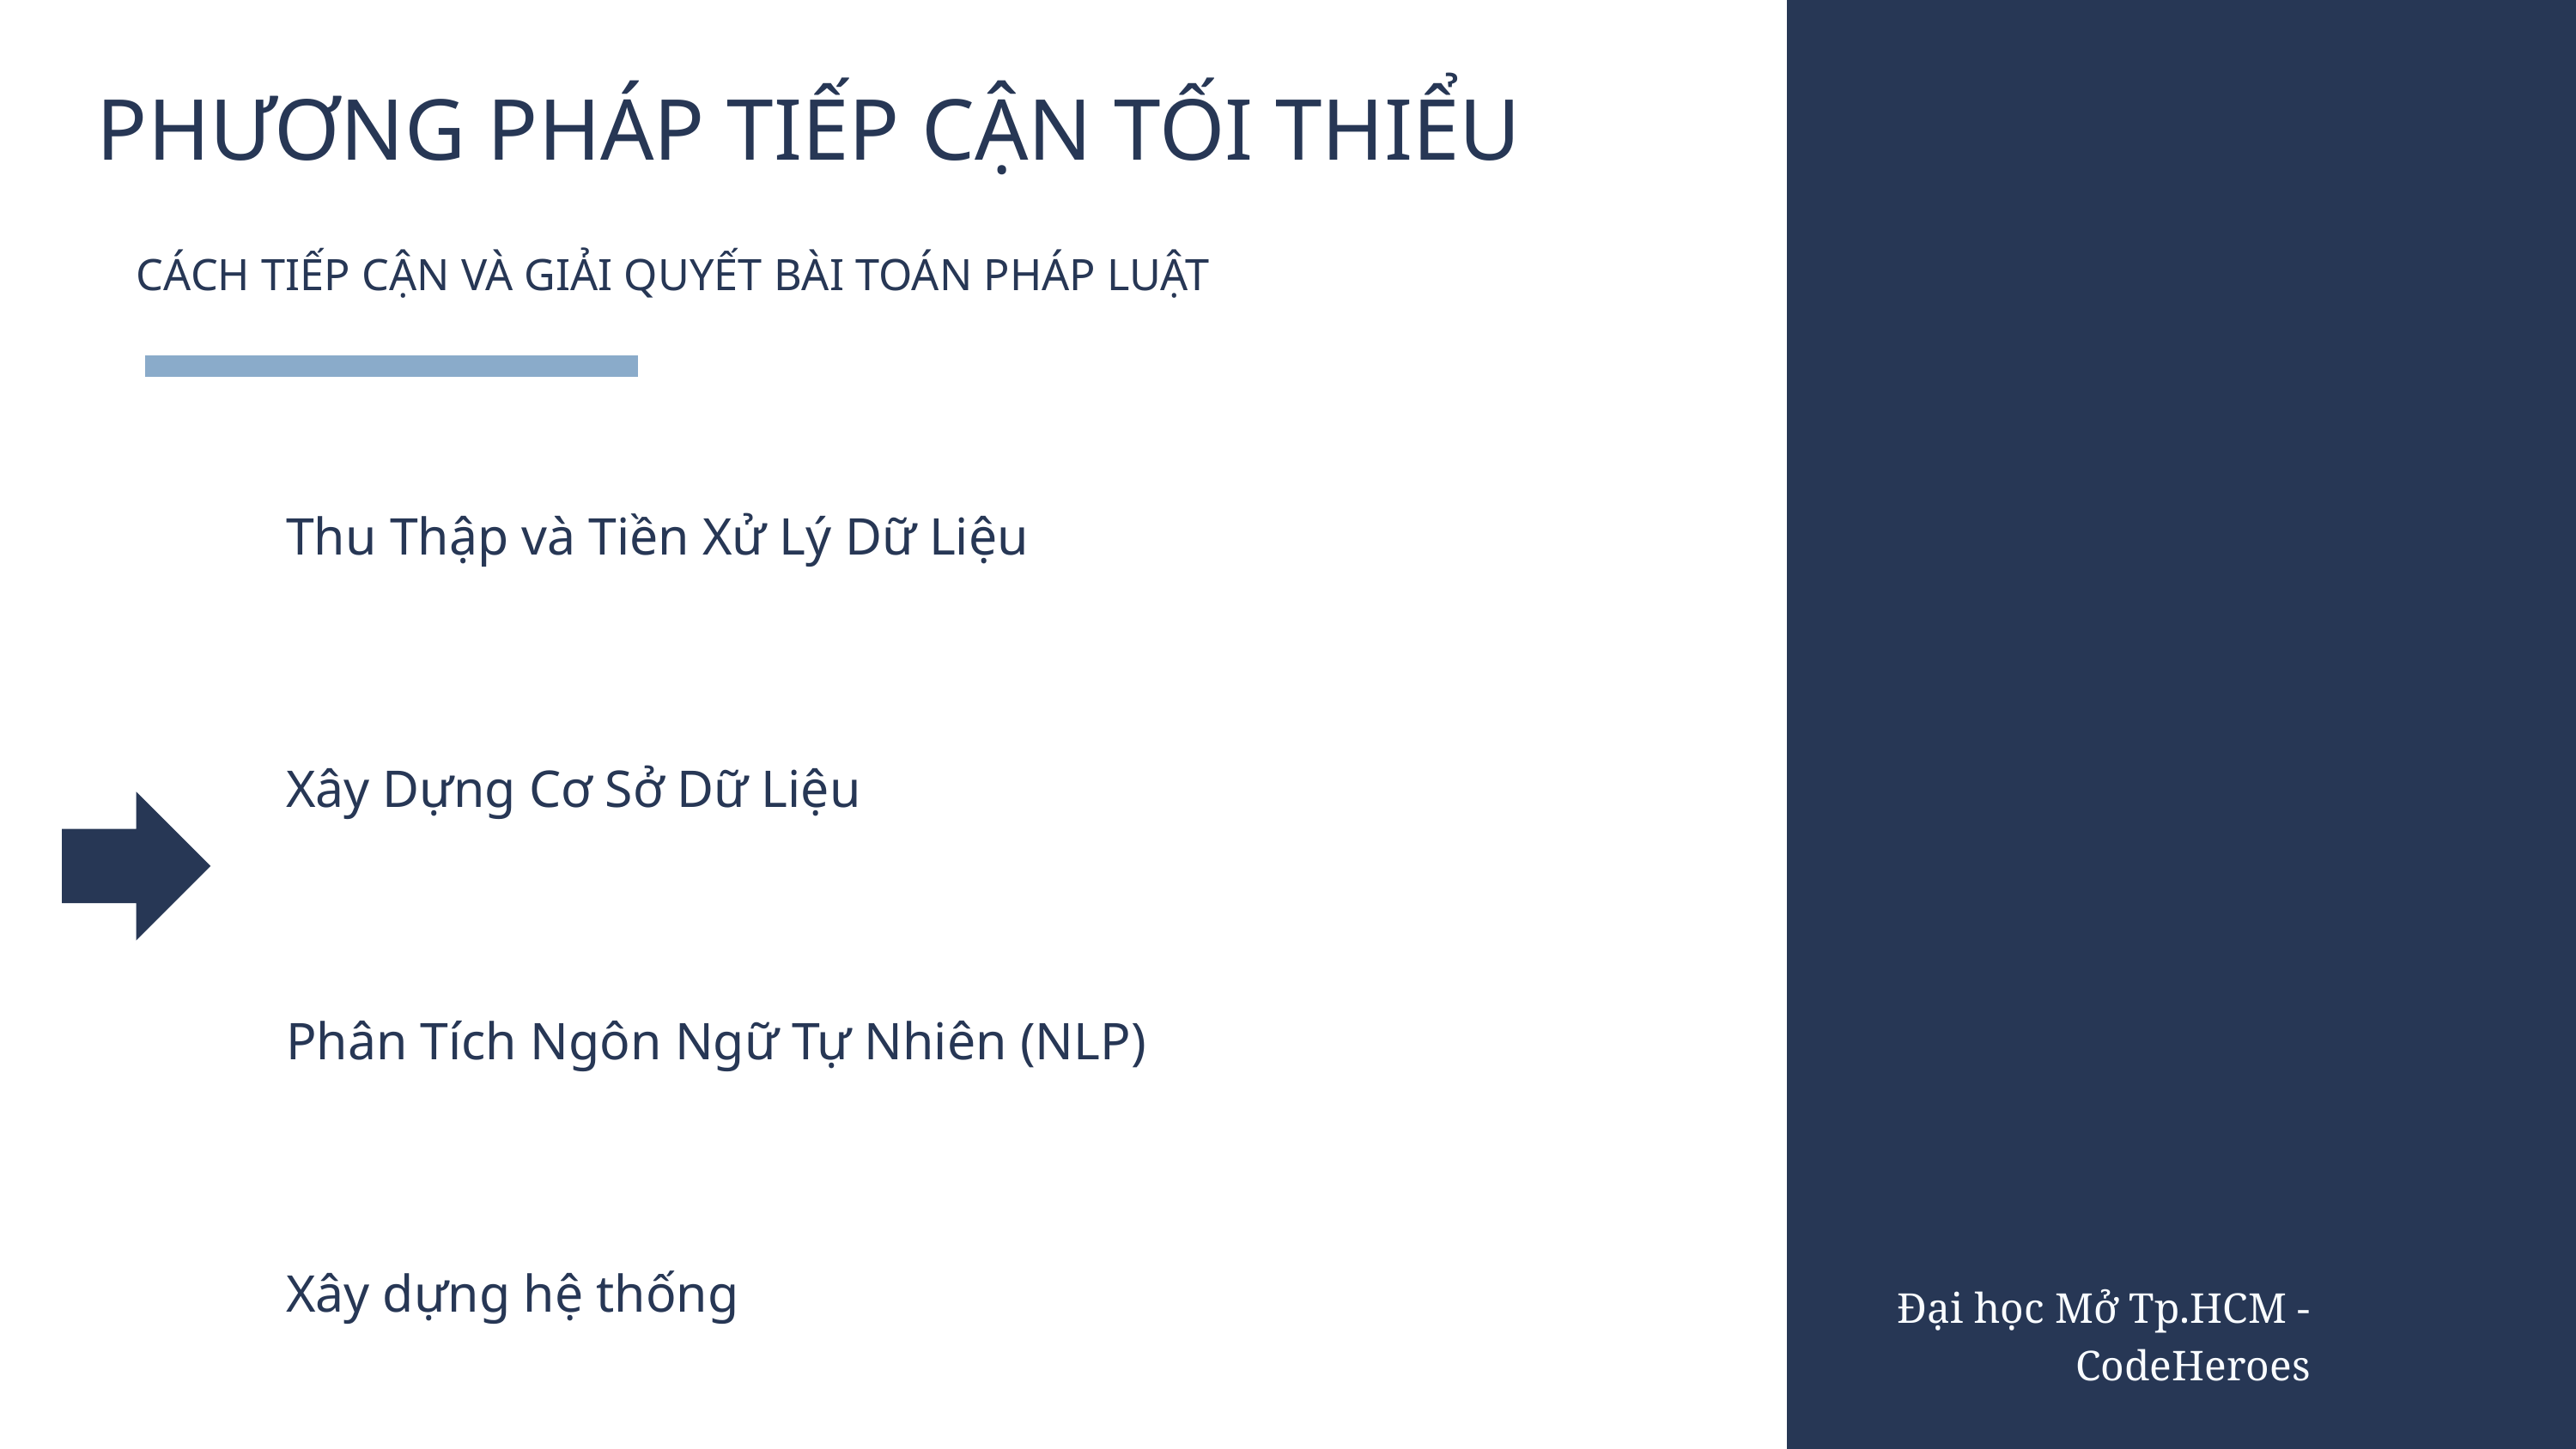

PHƯƠNG PHÁP TIẾP CẬN TỐI THIỂU
CÁCH TIẾP CẬN VÀ GIẢI QUYẾT BÀI TOÁN PHÁP LUẬT
Thu Thập và Tiền Xử Lý Dữ Liệu
Xây Dựng Cơ Sở Dữ Liệu
Phân Tích Ngôn Ngữ Tự Nhiên (NLP)
Xây dựng hệ thống
Đại học Mở Tp.HCM -CodeHeroes